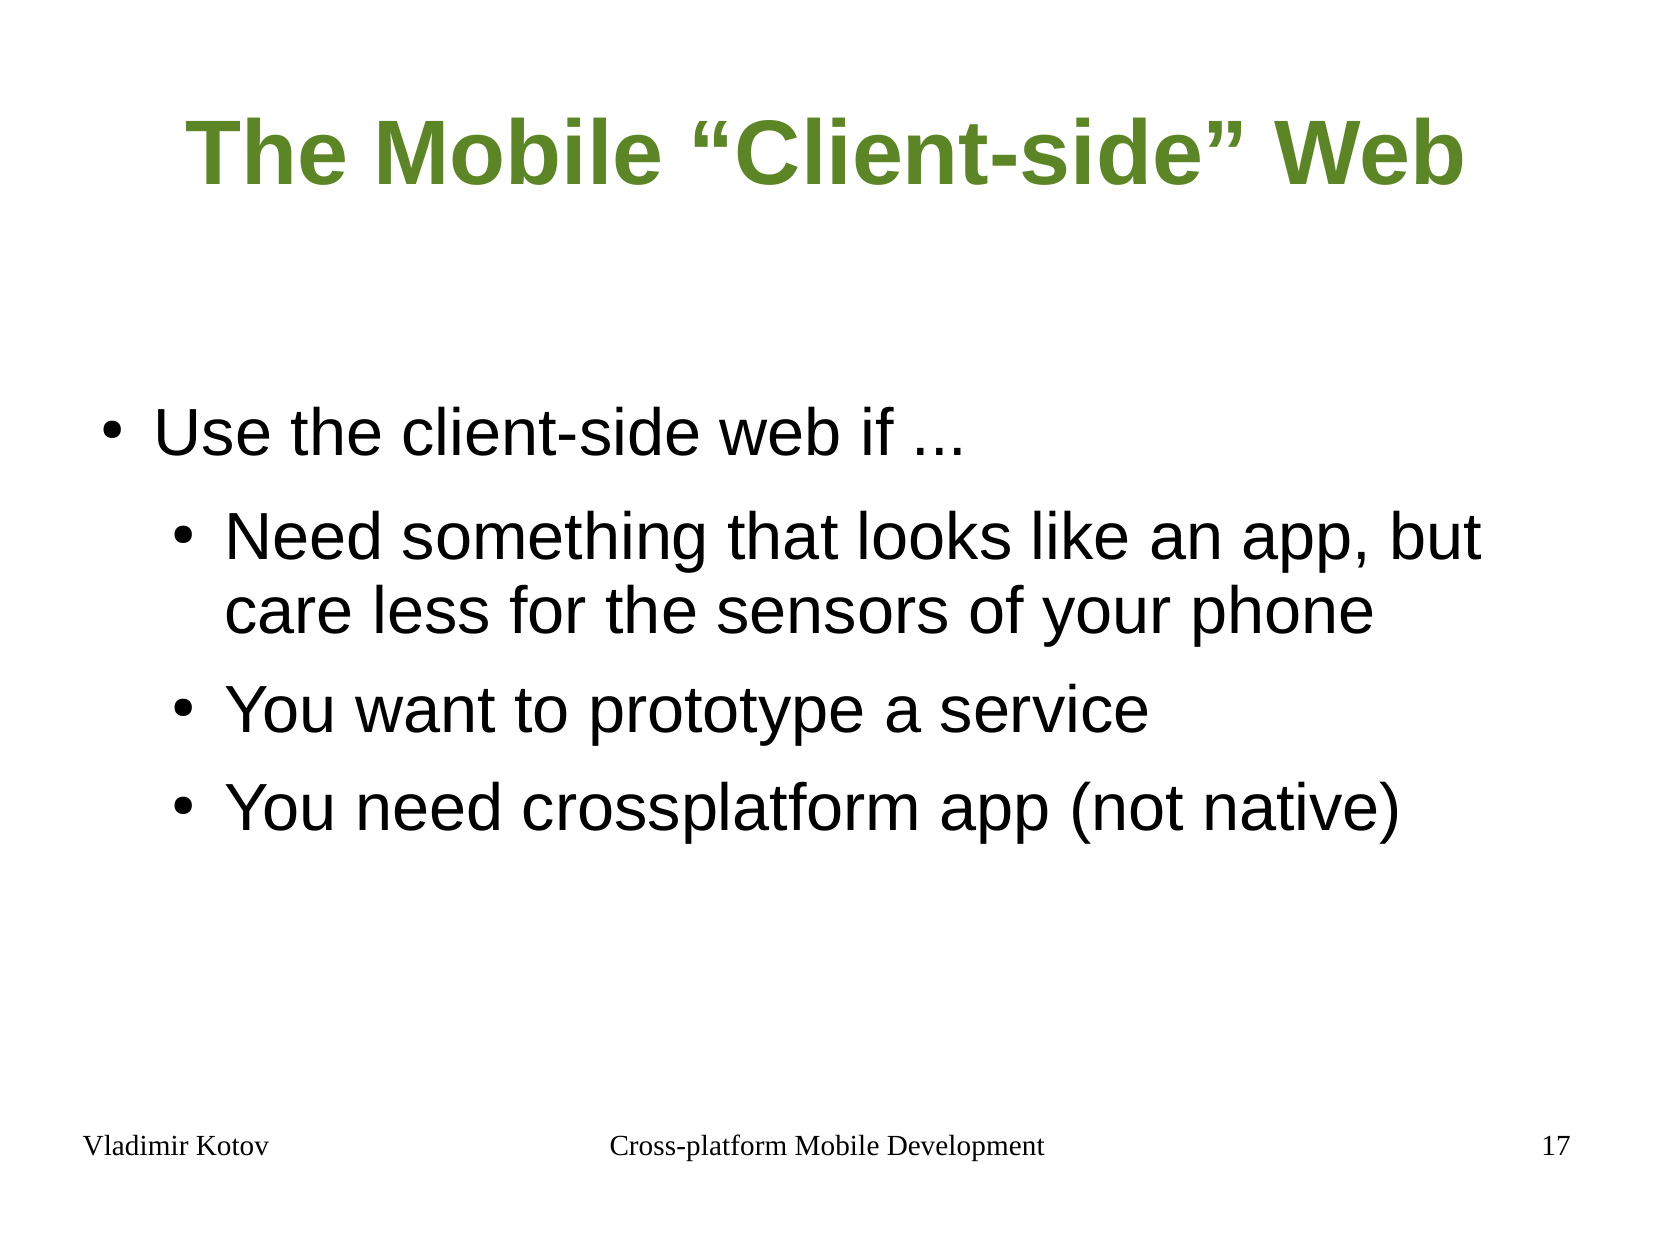

# The Mobile “Client-side” Web
Use the client-side web if ...
Need something that looks like an app, but care less for the sensors of your phone
You want to prototype a service
You need crossplatform app (not native)
Vladimir Kotov
Cross-platform Mobile Development
17